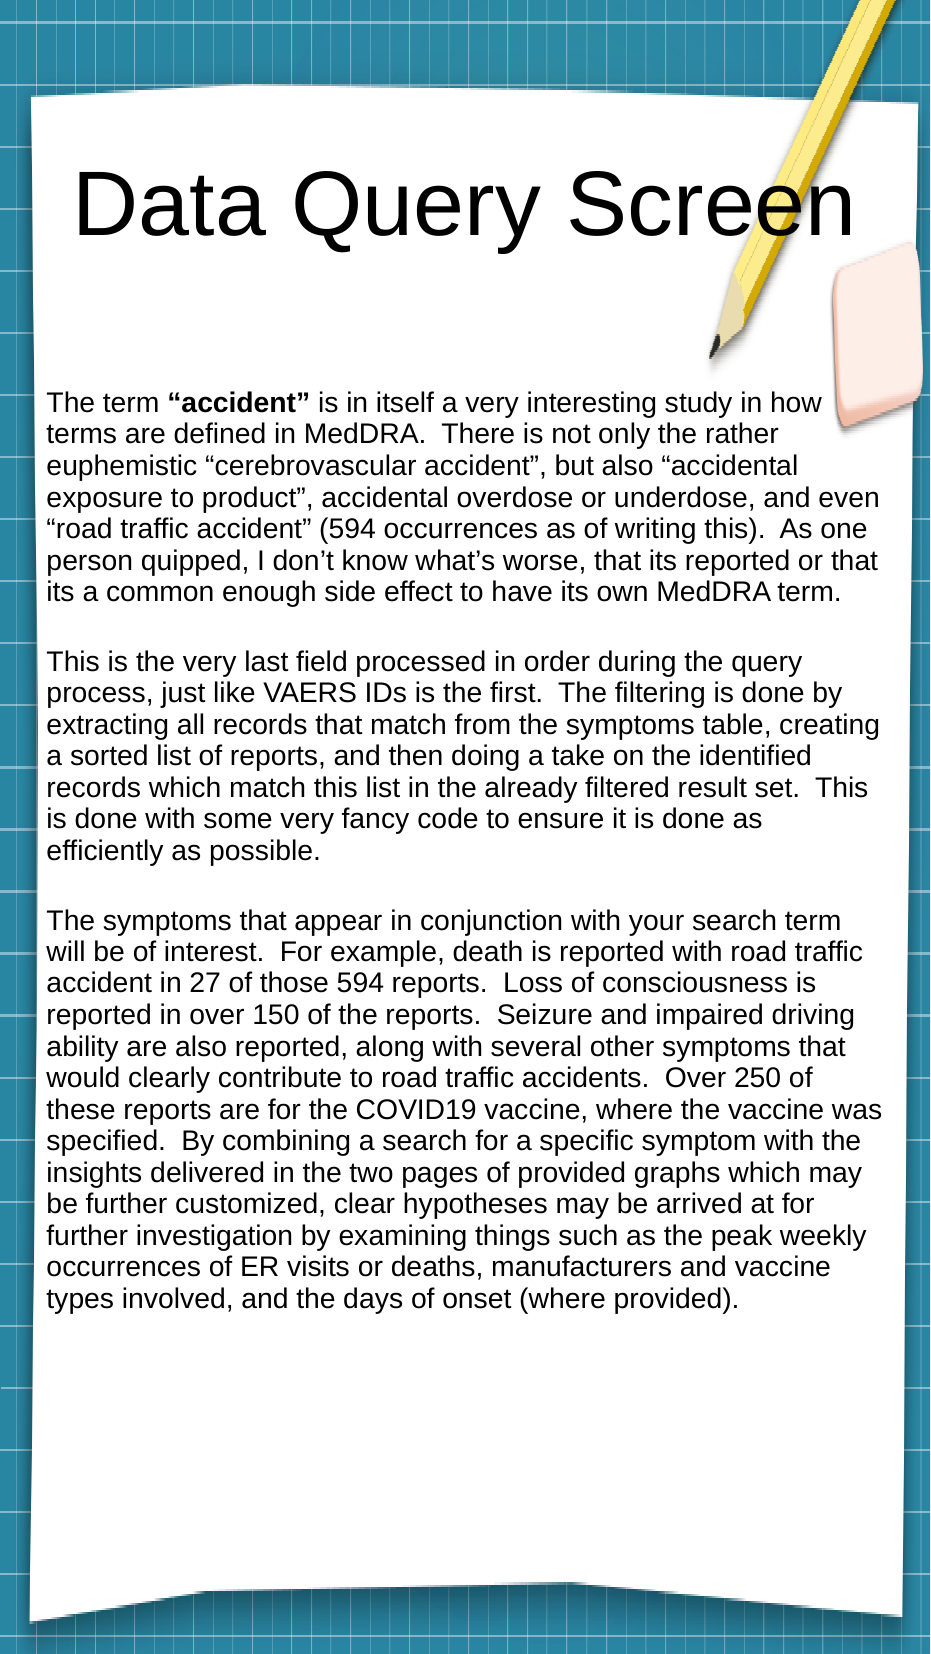

# Data Query Screen
The term “accident” is in itself a very interesting study in how terms are defined in MedDRA. There is not only the rather euphemistic “cerebrovascular accident”, but also “accidental exposure to product”, accidental overdose or underdose, and even “road traffic accident” (594 occurrences as of writing this). As one person quipped, I don’t know what’s worse, that its reported or that its a common enough side effect to have its own MedDRA term.
This is the very last field processed in order during the query process, just like VAERS IDs is the first. The filtering is done by extracting all records that match from the symptoms table, creating a sorted list of reports, and then doing a take on the identified records which match this list in the already filtered result set. This is done with some very fancy code to ensure it is done as efficiently as possible.
The symptoms that appear in conjunction with your search term will be of interest. For example, death is reported with road traffic accident in 27 of those 594 reports. Loss of consciousness is reported in over 150 of the reports. Seizure and impaired driving ability are also reported, along with several other symptoms that would clearly contribute to road traffic accidents. Over 250 of these reports are for the COVID19 vaccine, where the vaccine was specified. By combining a search for a specific symptom with the insights delivered in the two pages of provided graphs which may be further customized, clear hypotheses may be arrived at for further investigation by examining things such as the peak weekly occurrences of ER visits or deaths, manufacturers and vaccine types involved, and the days of onset (where provided).